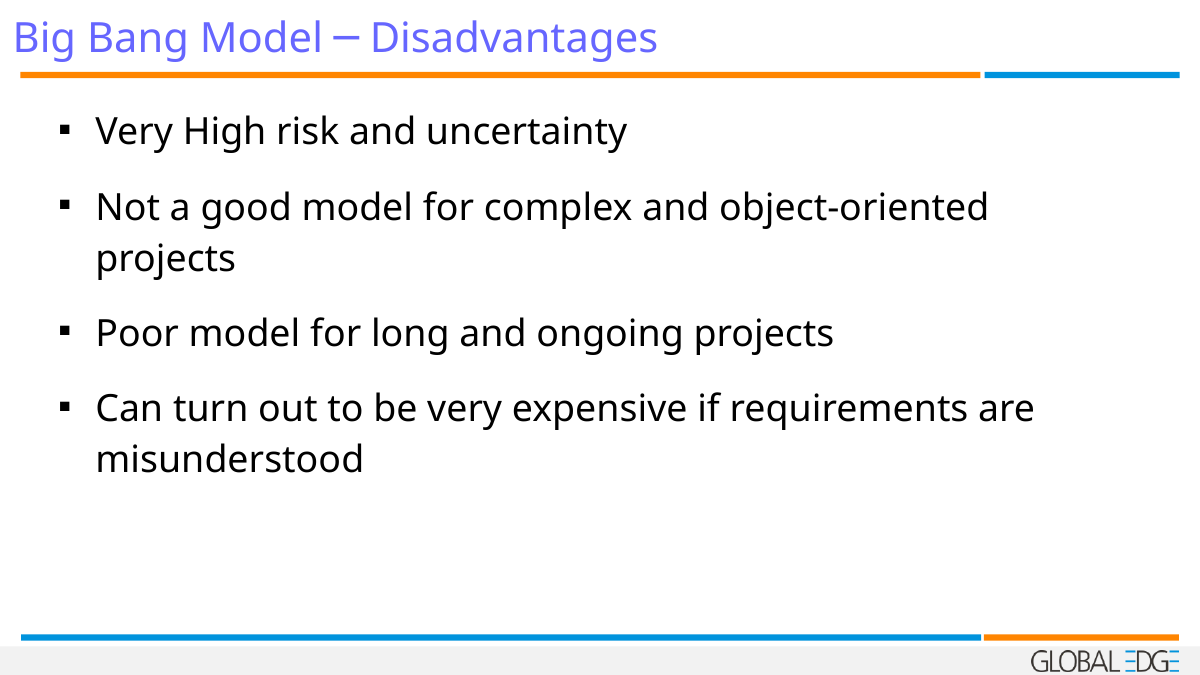

# Big Bang Model ─ Disadvantages
Very High risk and uncertainty
Not a good model for complex and object-oriented projects
Poor model for long and ongoing projects
Can turn out to be very expensive if requirements are misunderstood